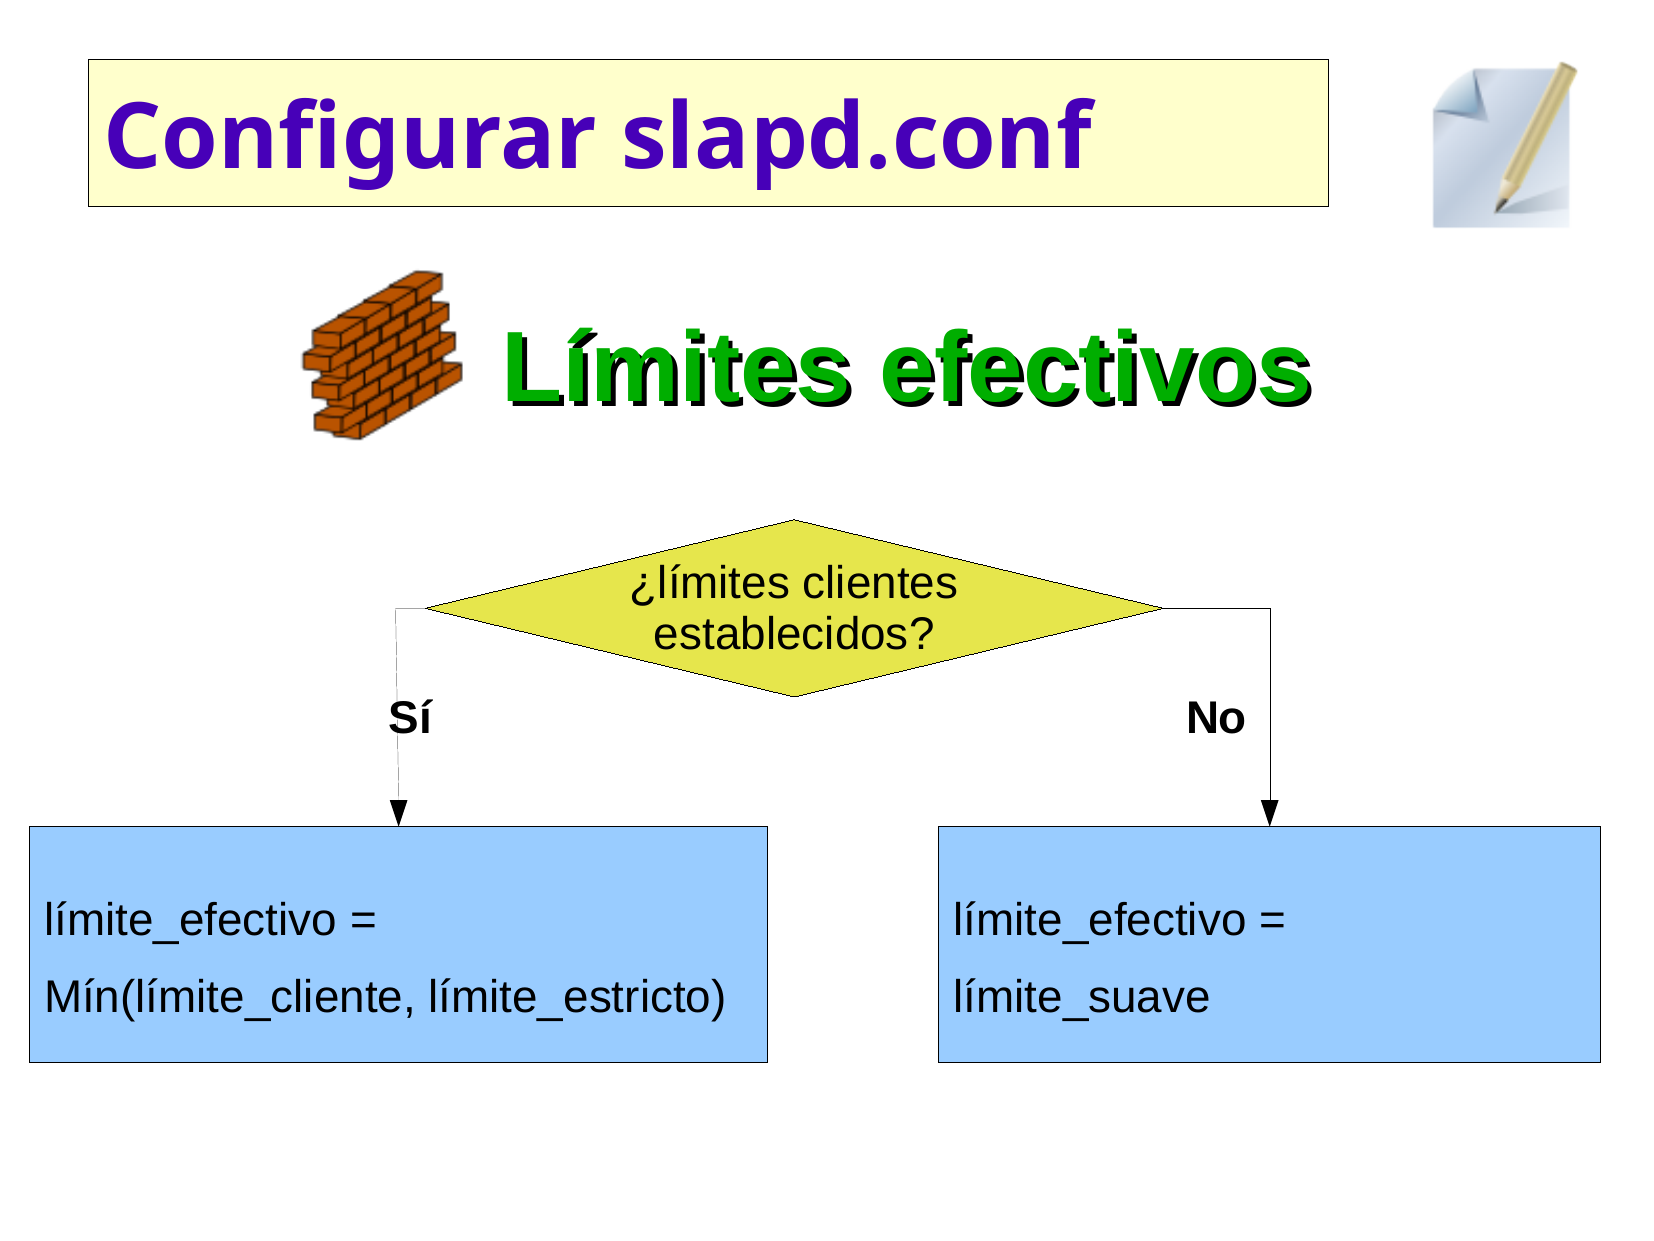

Configurar slapd.conf
Límites efectivos
¿límites clientes establecidos?
límite_efectivo =
Mín(límite_cliente, límite_estricto)
límite_efectivo =
límite_suave